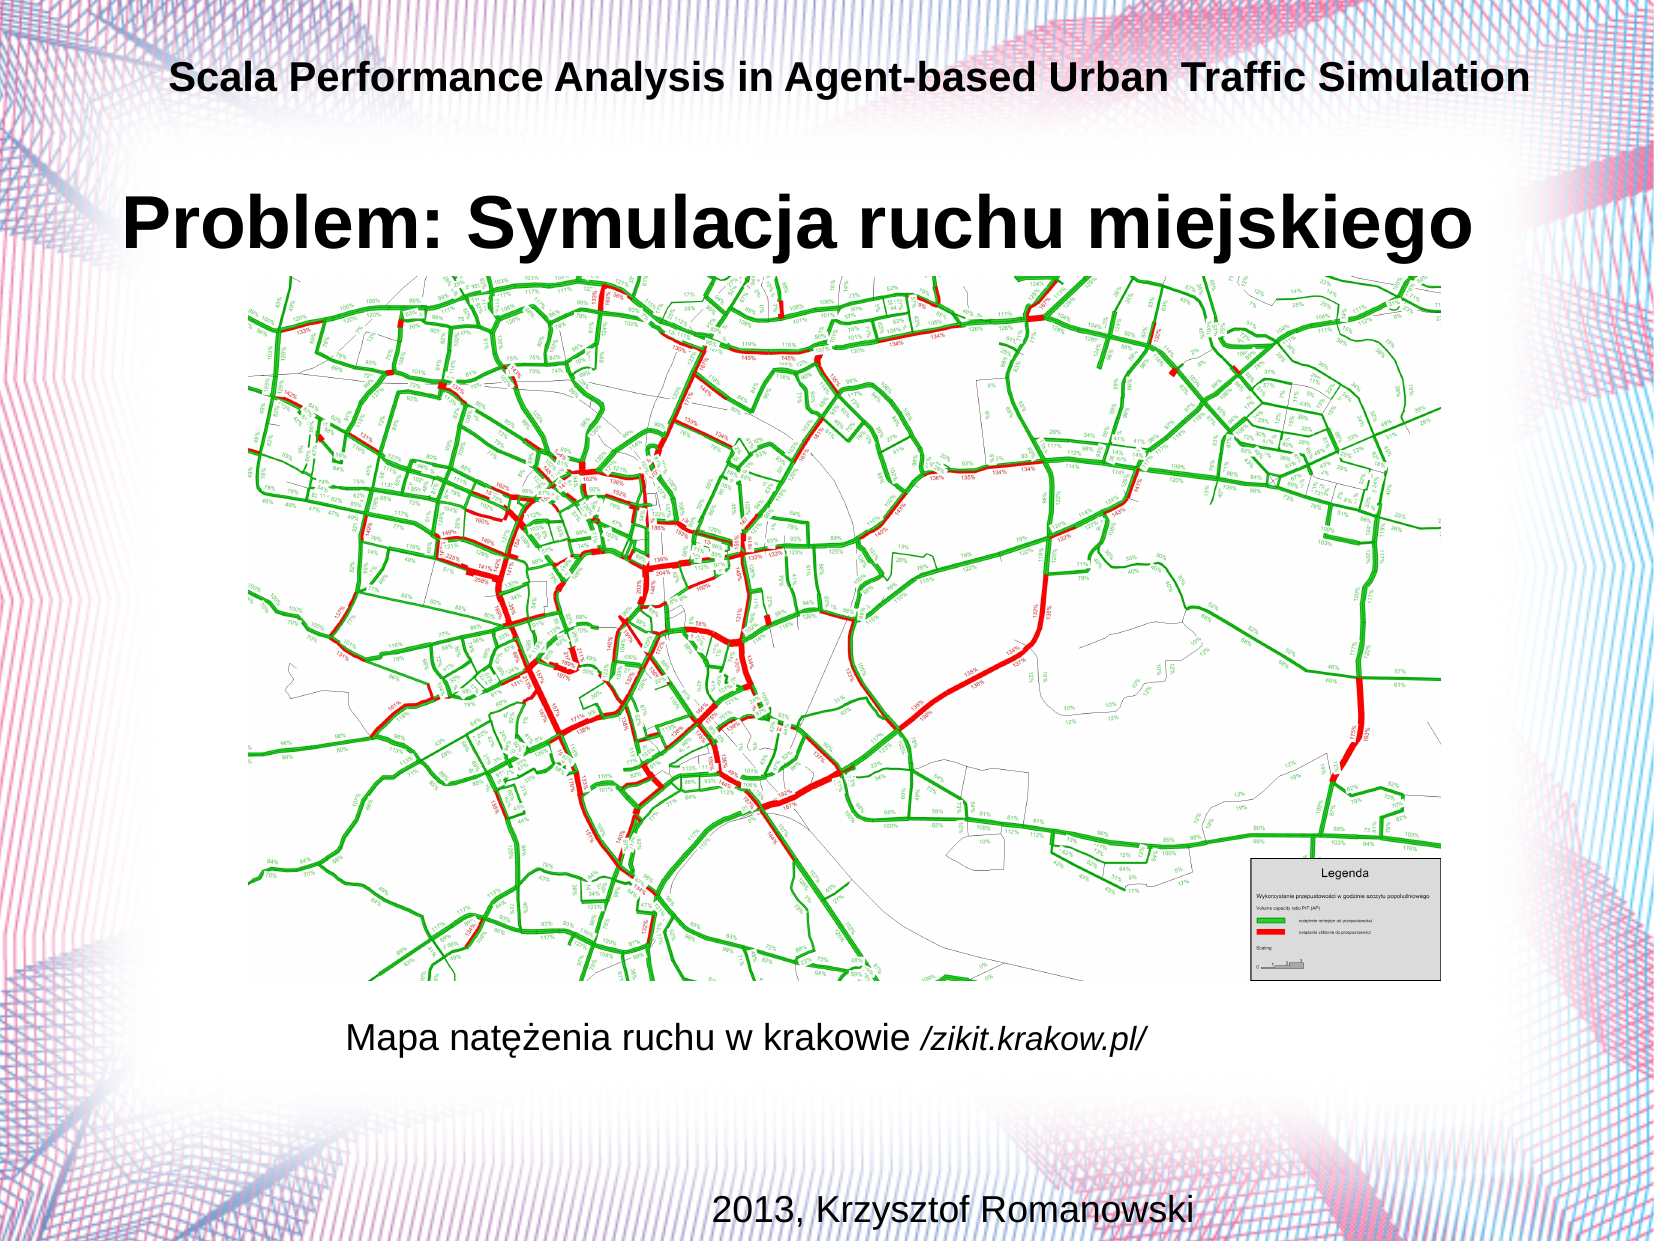

Scala Performance Analysis in Agent-based Urban Traffic Simulation
Problem: Symulacja ruchu miejskiego
Mapa natężenia ruchu w krakowie /zikit.krakow.pl/
2013, Krzysztof Romanowski